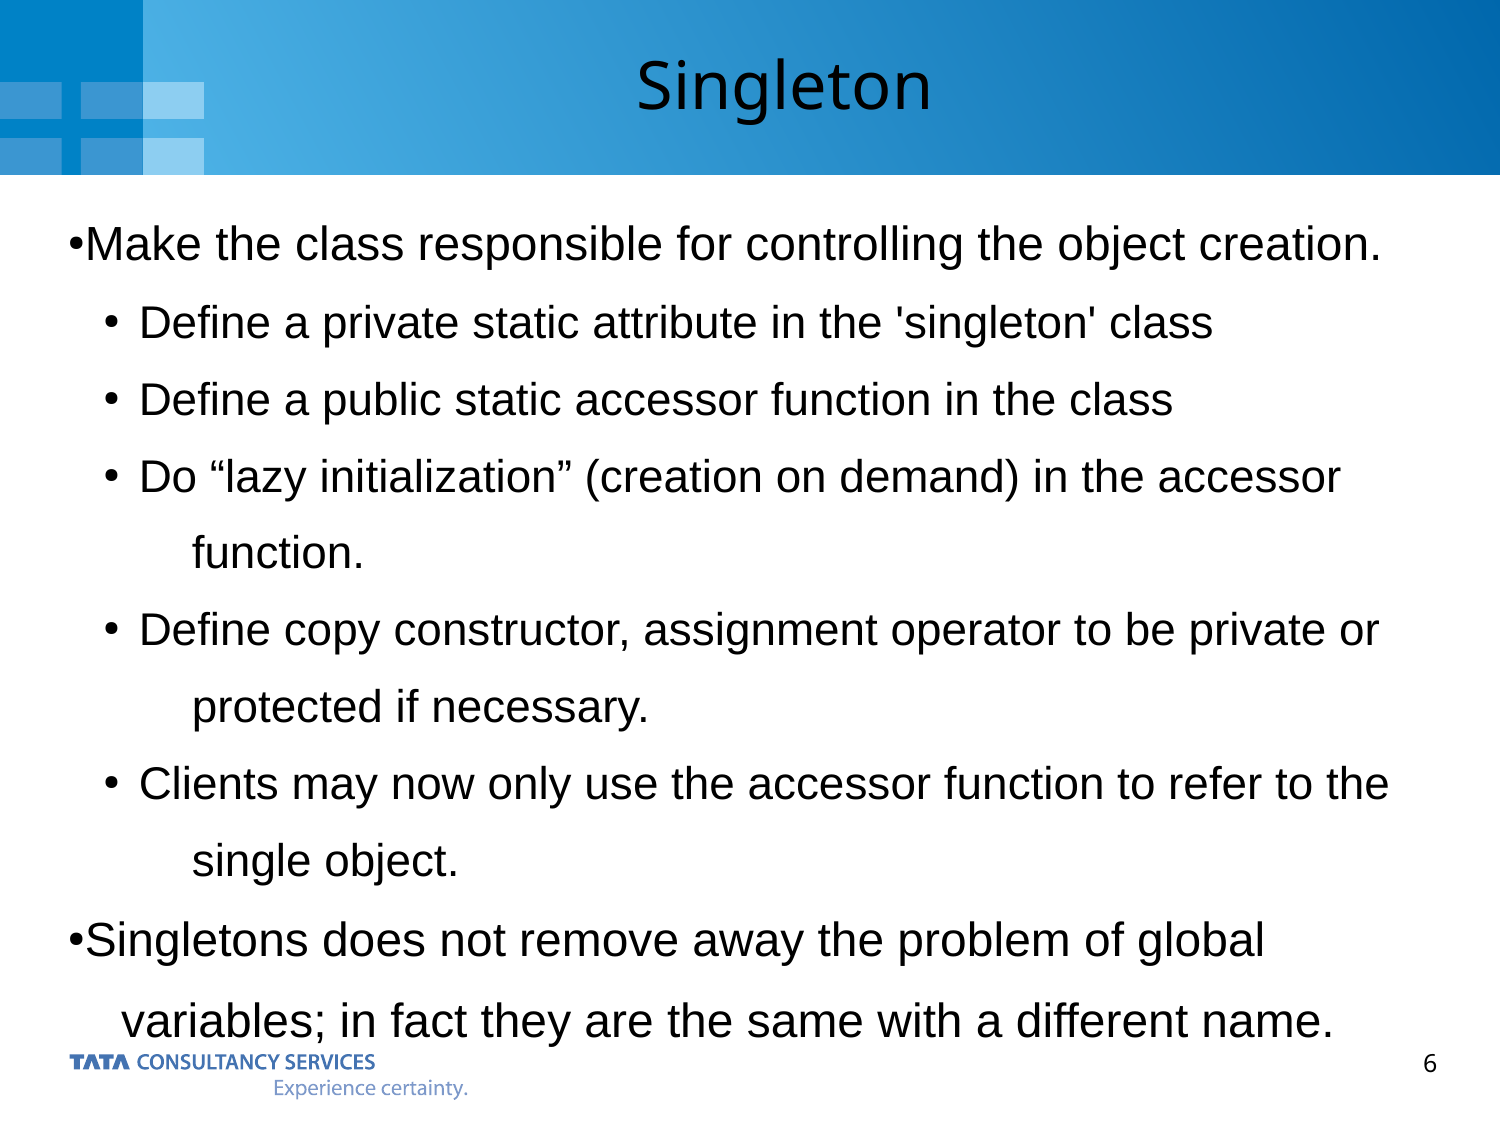

Singleton
Make the class responsible for controlling the object creation.
Define a private static attribute in the 'singleton' class
Define a public static accessor function in the class
Do “lazy initialization” (creation on demand) in the accessor function.
Define copy constructor, assignment operator to be private or protected if necessary.
Clients may now only use the accessor function to refer to the single object.
Singletons does not remove away the problem of global variables; in fact they are the same with a different name.